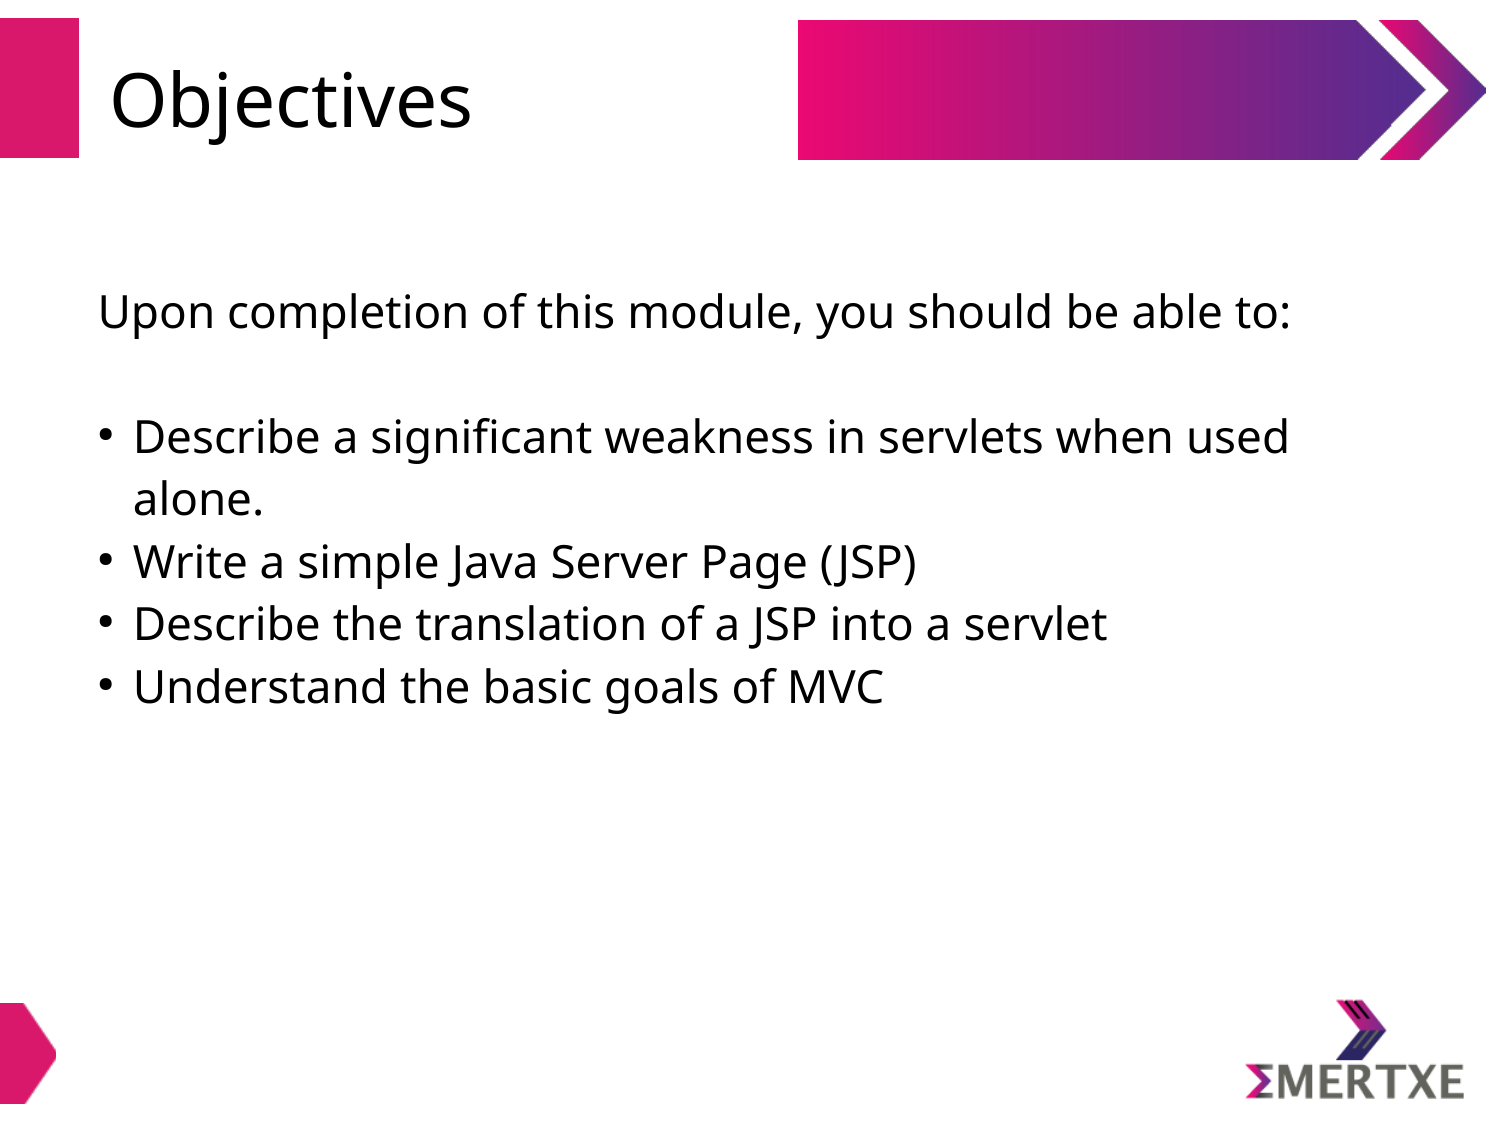

Objectives
Upon completion of this module, you should be able to:
Describe a significant weakness in servlets when used alone.
Write a simple Java Server Page (JSP)
Describe the translation of a JSP into a servlet
Understand the basic goals of MVC